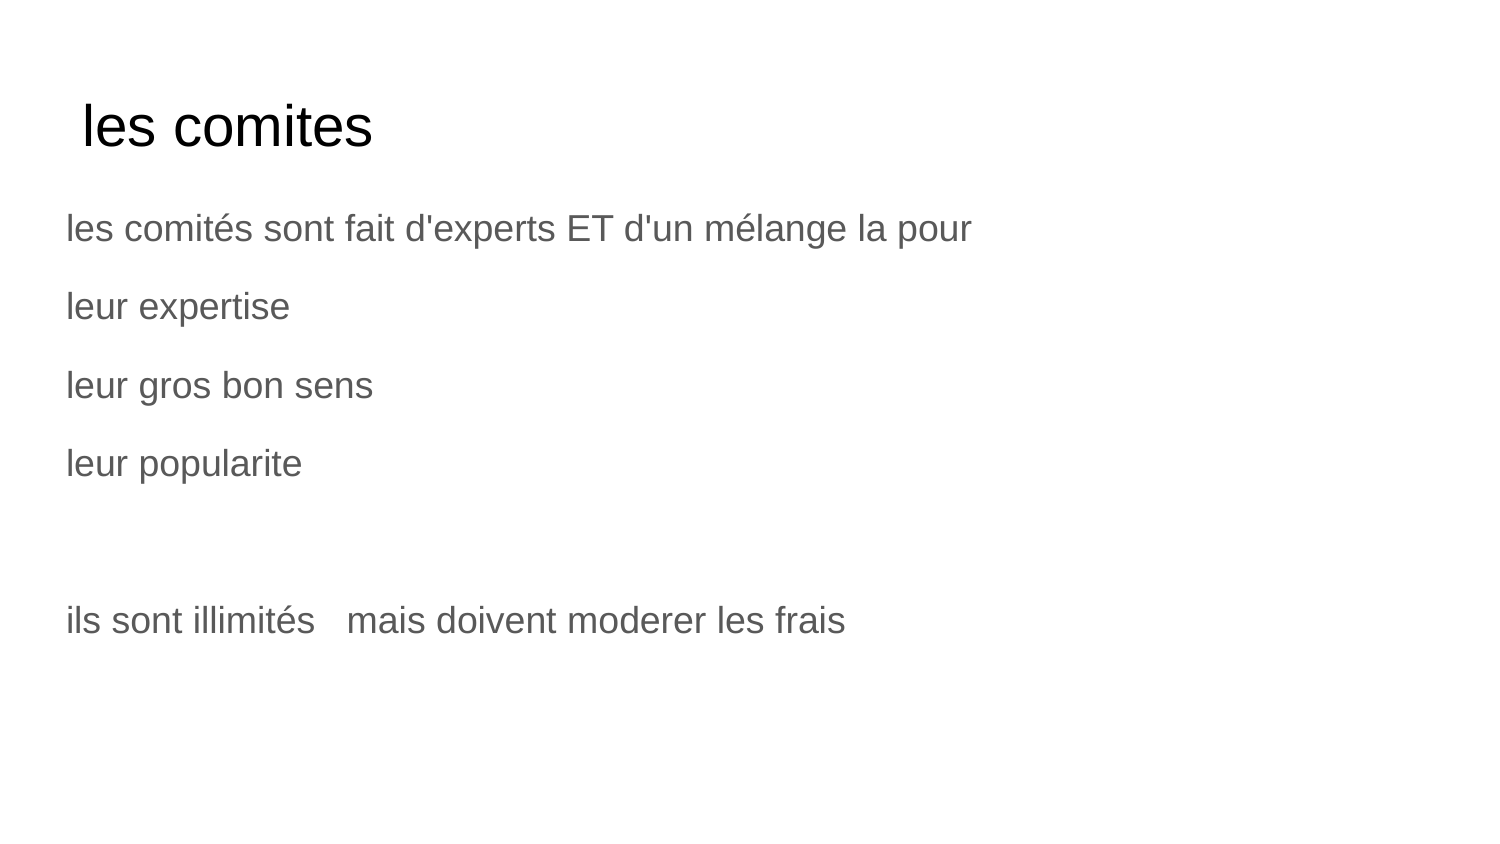

les comites
# les comités sont fait d'experts ET d'un mélange la pour
leur expertise
leur gros bon sens
leur popularite
ils sont illimités mais doivent moderer les frais